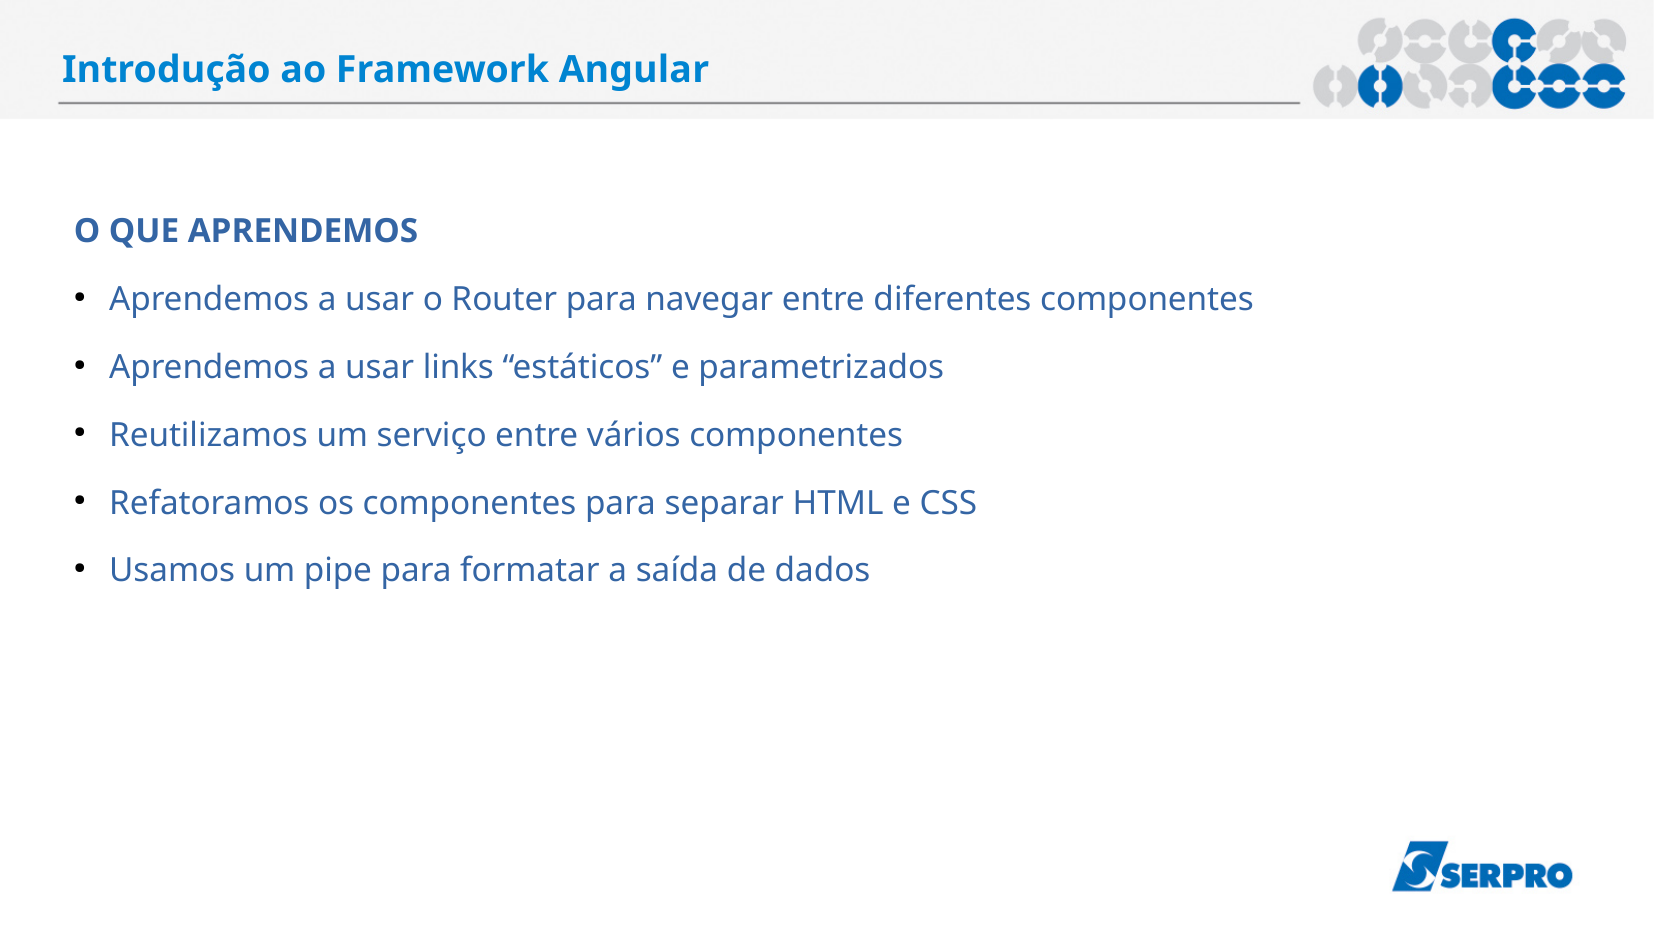

Introdução ao Framework Angular
O QUE APRENDEMOS
Aprendemos a usar o Router para navegar entre diferentes componentes
Aprendemos a usar links “estáticos” e parametrizados
Reutilizamos um serviço entre vários componentes
Refatoramos os componentes para separar HTML e CSS
Usamos um pipe para formatar a saída de dados